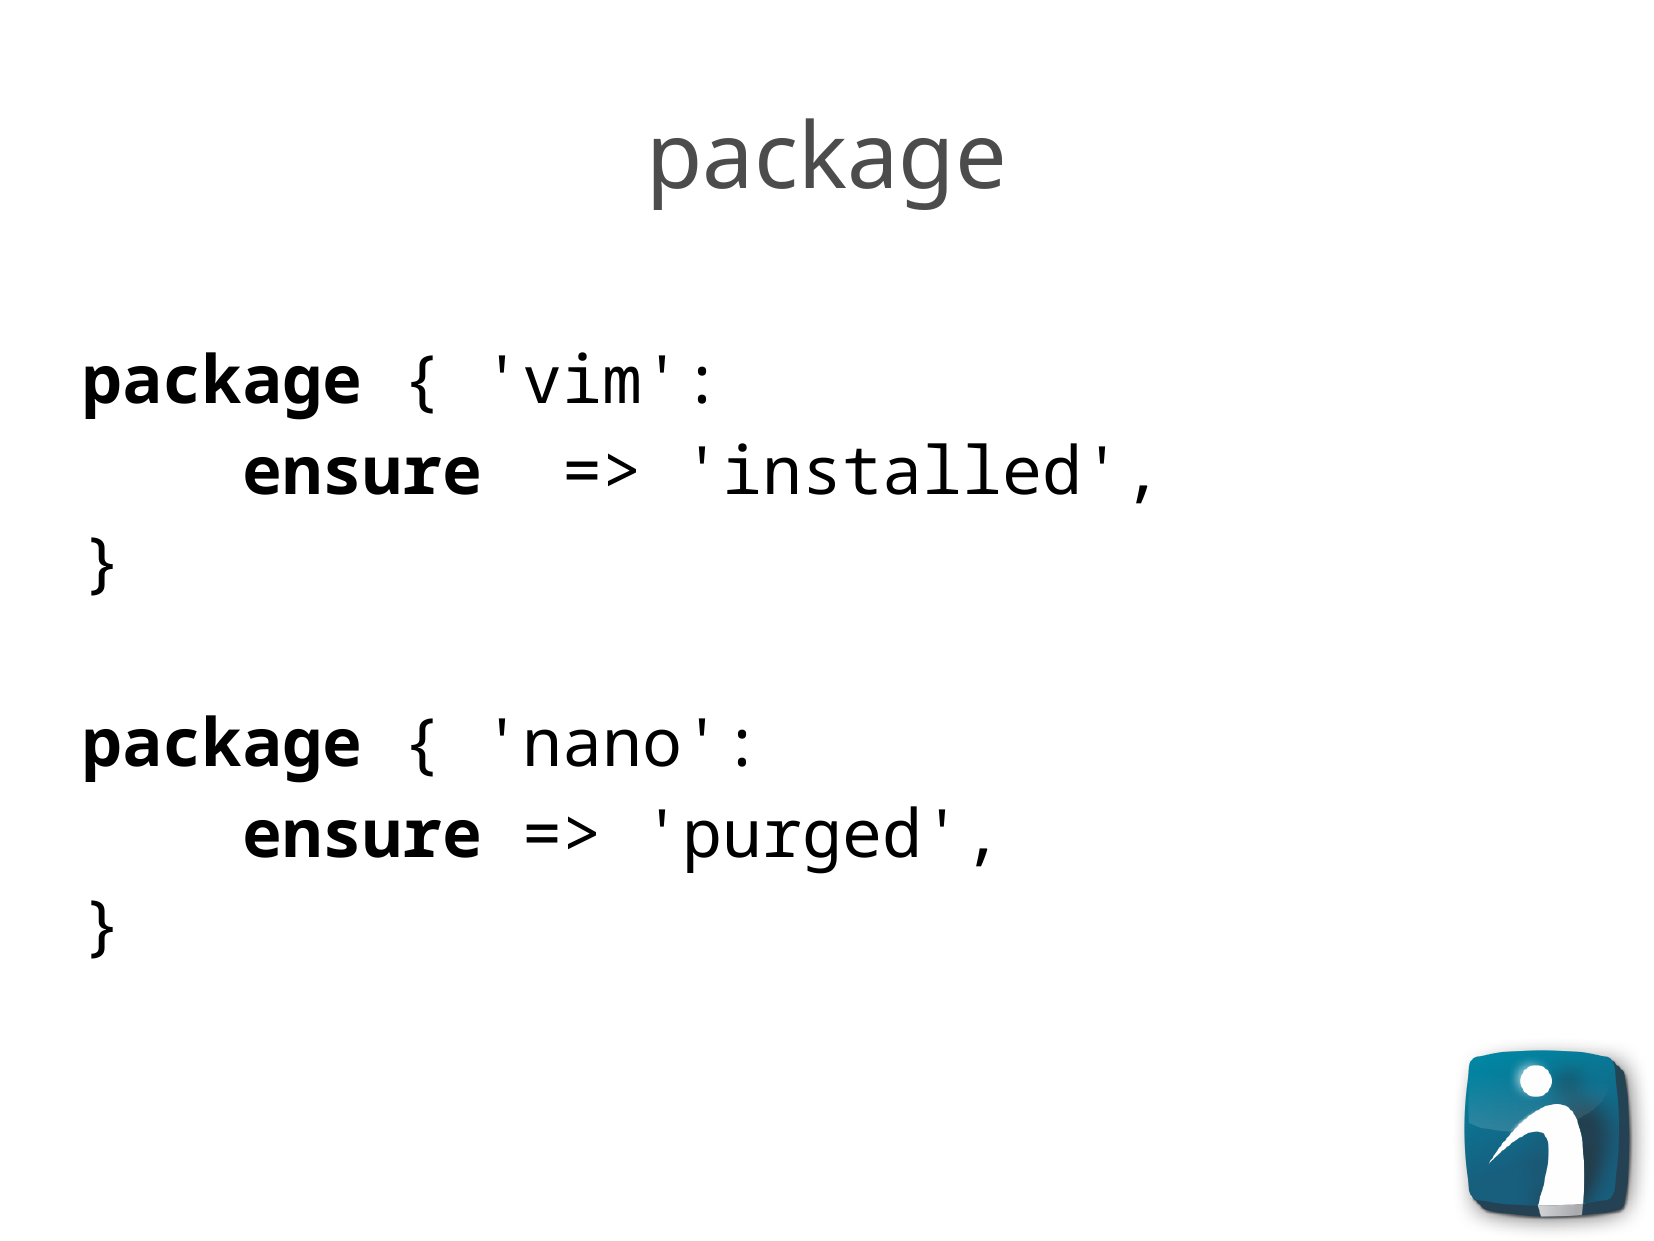

# package
package { 'vim':
 ensure => 'installed',
}
package { 'nano':
 ensure => 'purged',
}